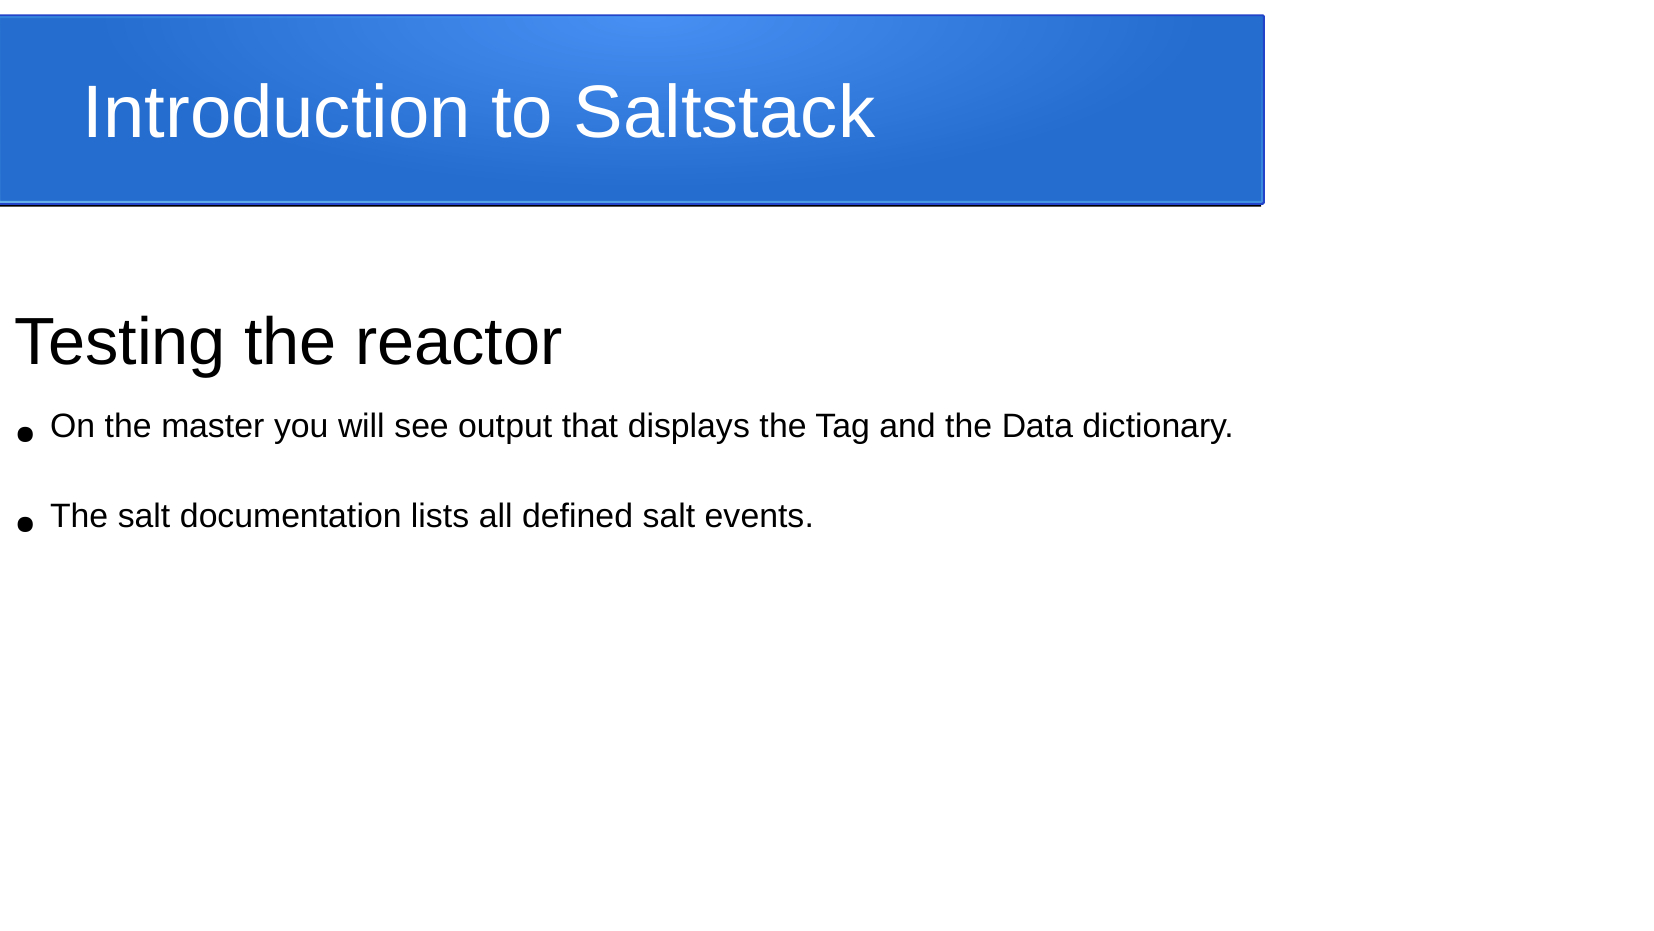

# Introduction to Saltstack
Testing the reactor
On the master you will see output that displays the Tag and the Data dictionary.
The salt documentation lists all defined salt events.